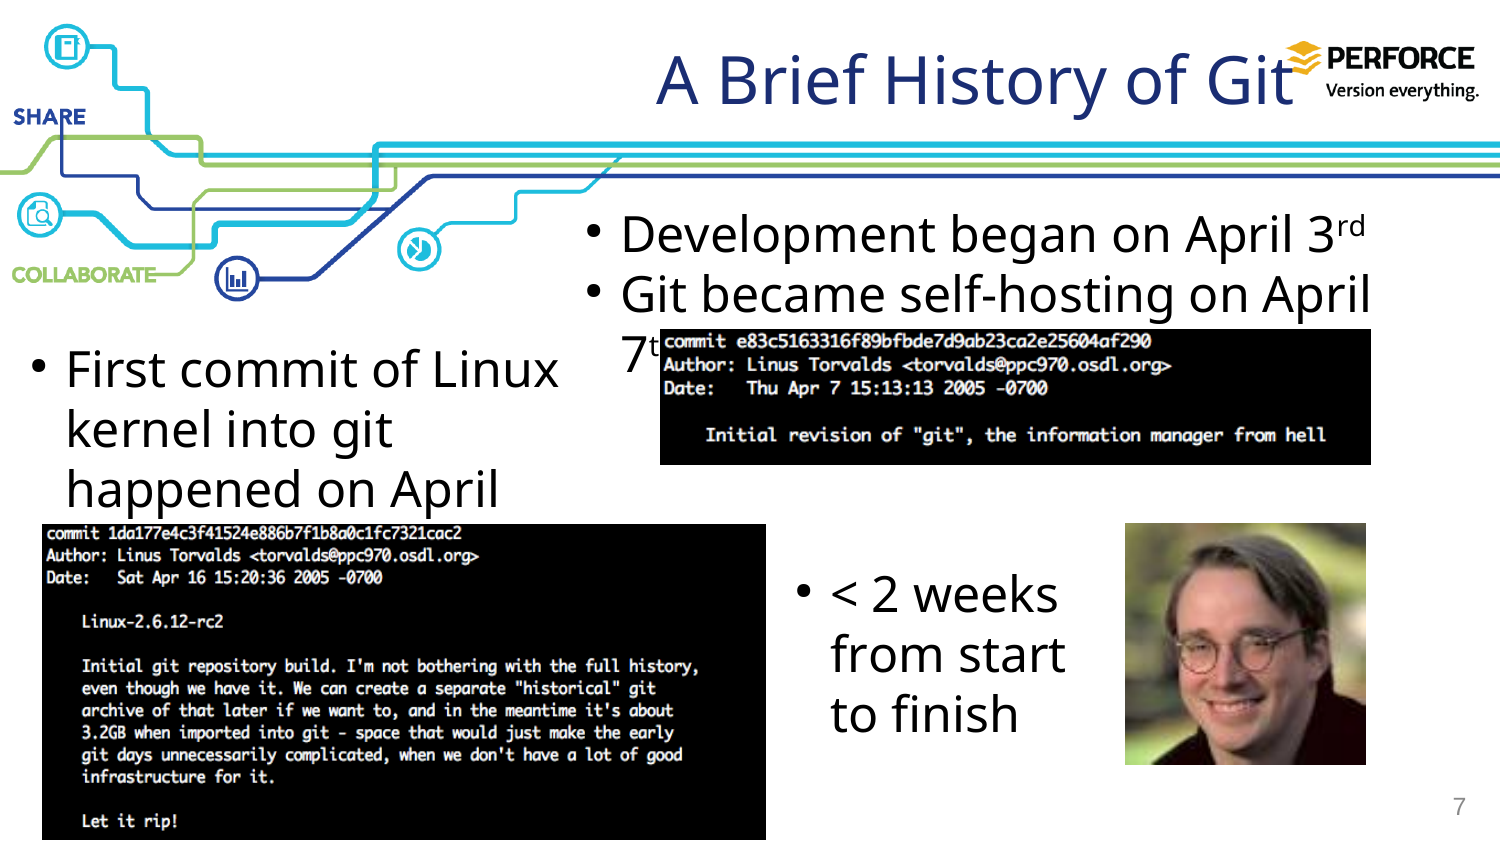

# A Brief History of Git
Development began on April 3rd
Git became self-hosting on April 7th
First commit of Linux kernel into git
happened on April 16th
< 2 weeks from start to finish